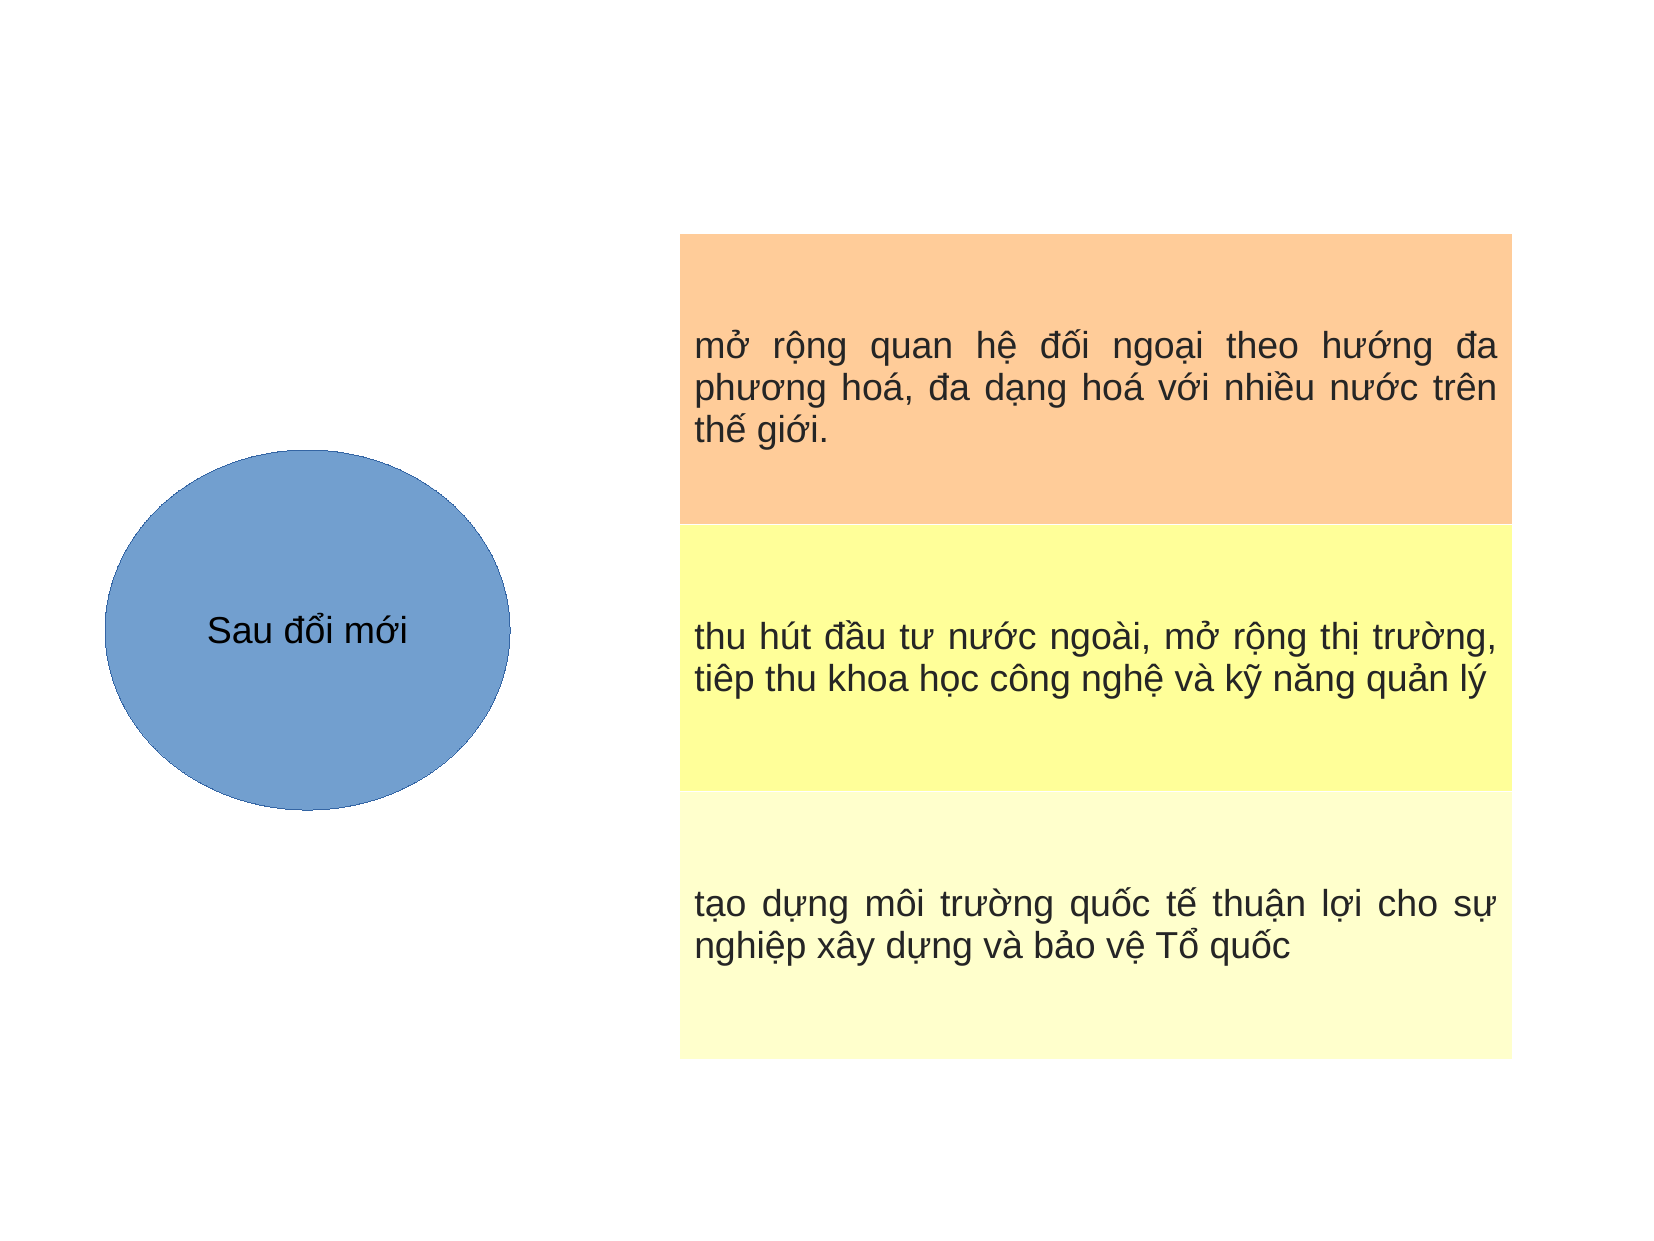

| mở rộng quan hệ đối ngoại theo hướng đa phương hoá, đa dạng hoá với nhiều nước trên thế giới. |
| --- |
| thu hút đầu tư nước ngoài, mở rộng thị trường, tiêp thu khoa học công nghệ và kỹ năng quản lý |
| tạo dựng môi trường quốc tế thuận lợi cho sự nghiệp xây dựng và bảo vệ Tổ quốc |
Sau đổi mới